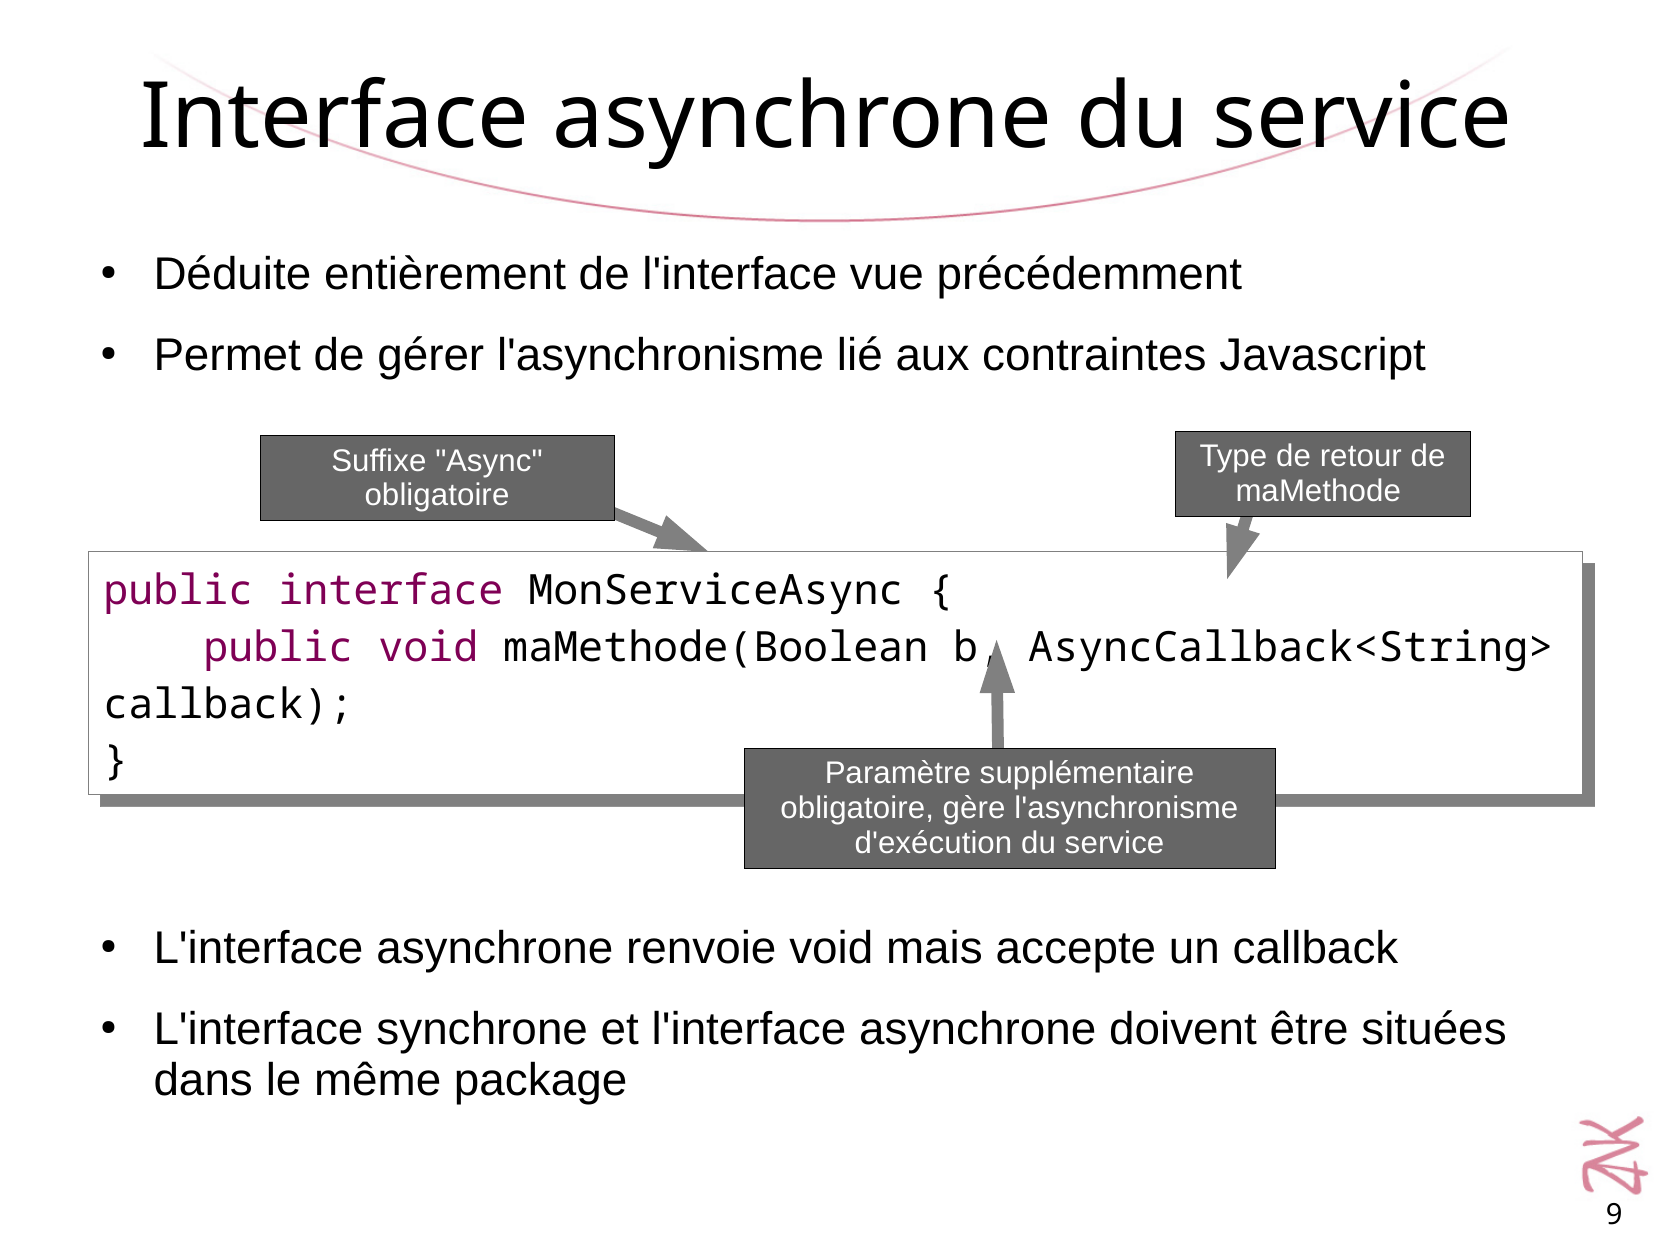

# Interface asynchrone du service
Déduite entièrement de l'interface vue précédemment
Permet de gérer l'asynchronisme lié aux contraintes Javascript
L'interface asynchrone renvoie void mais accepte un callback
L'interface synchrone et l'interface asynchrone doivent être situées dans le même package
Type de retour de maMethode
Suffixe "Async" obligatoire
public interface MonServiceAsync {
 public void maMethode(Boolean b, AsyncCallback<String> callback);
}
Paramètre supplémentaire obligatoire, gère l'asynchronisme d'exécution du service
9